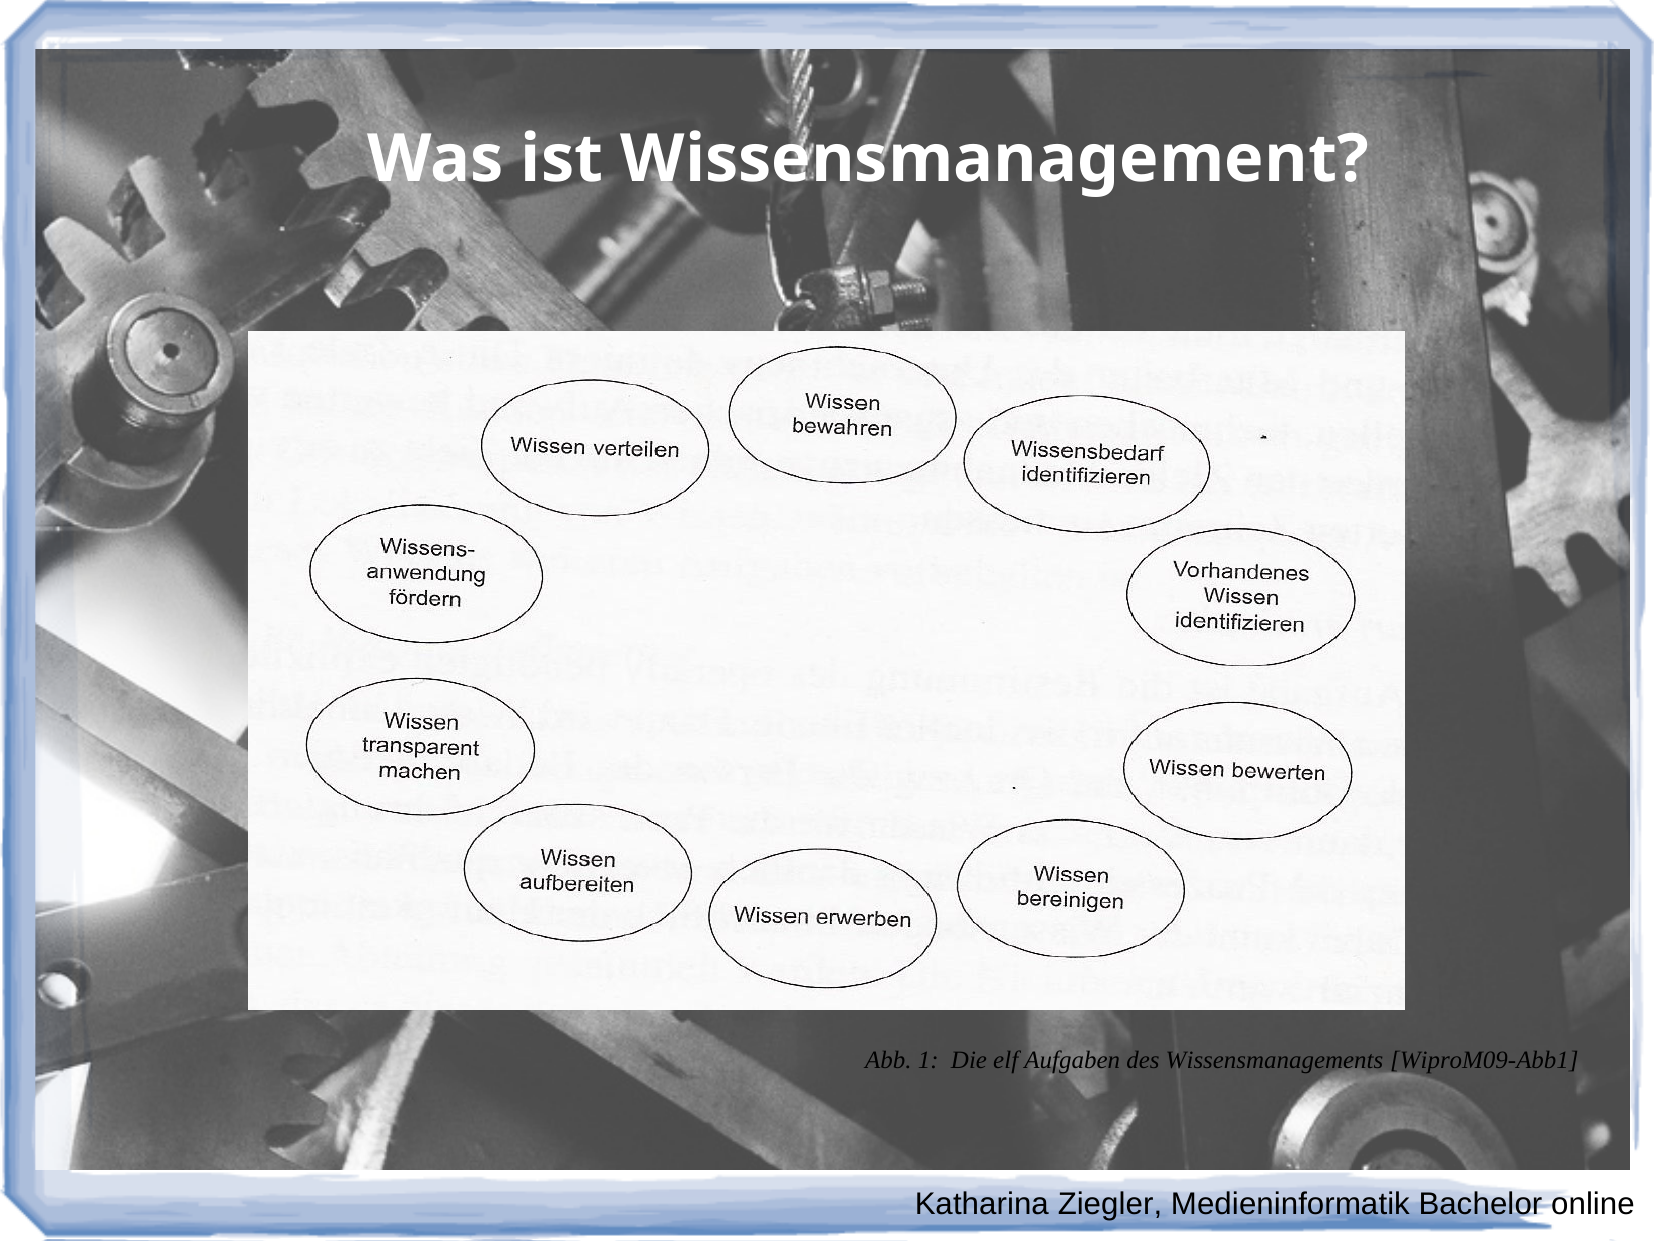

# Was ist Wissensmanagement?
Abb. 1: Die elf Aufgaben des Wissensmanagements [WiproM09-Abb1]
Katharina Ziegler, Medieninformatik Bachelor online